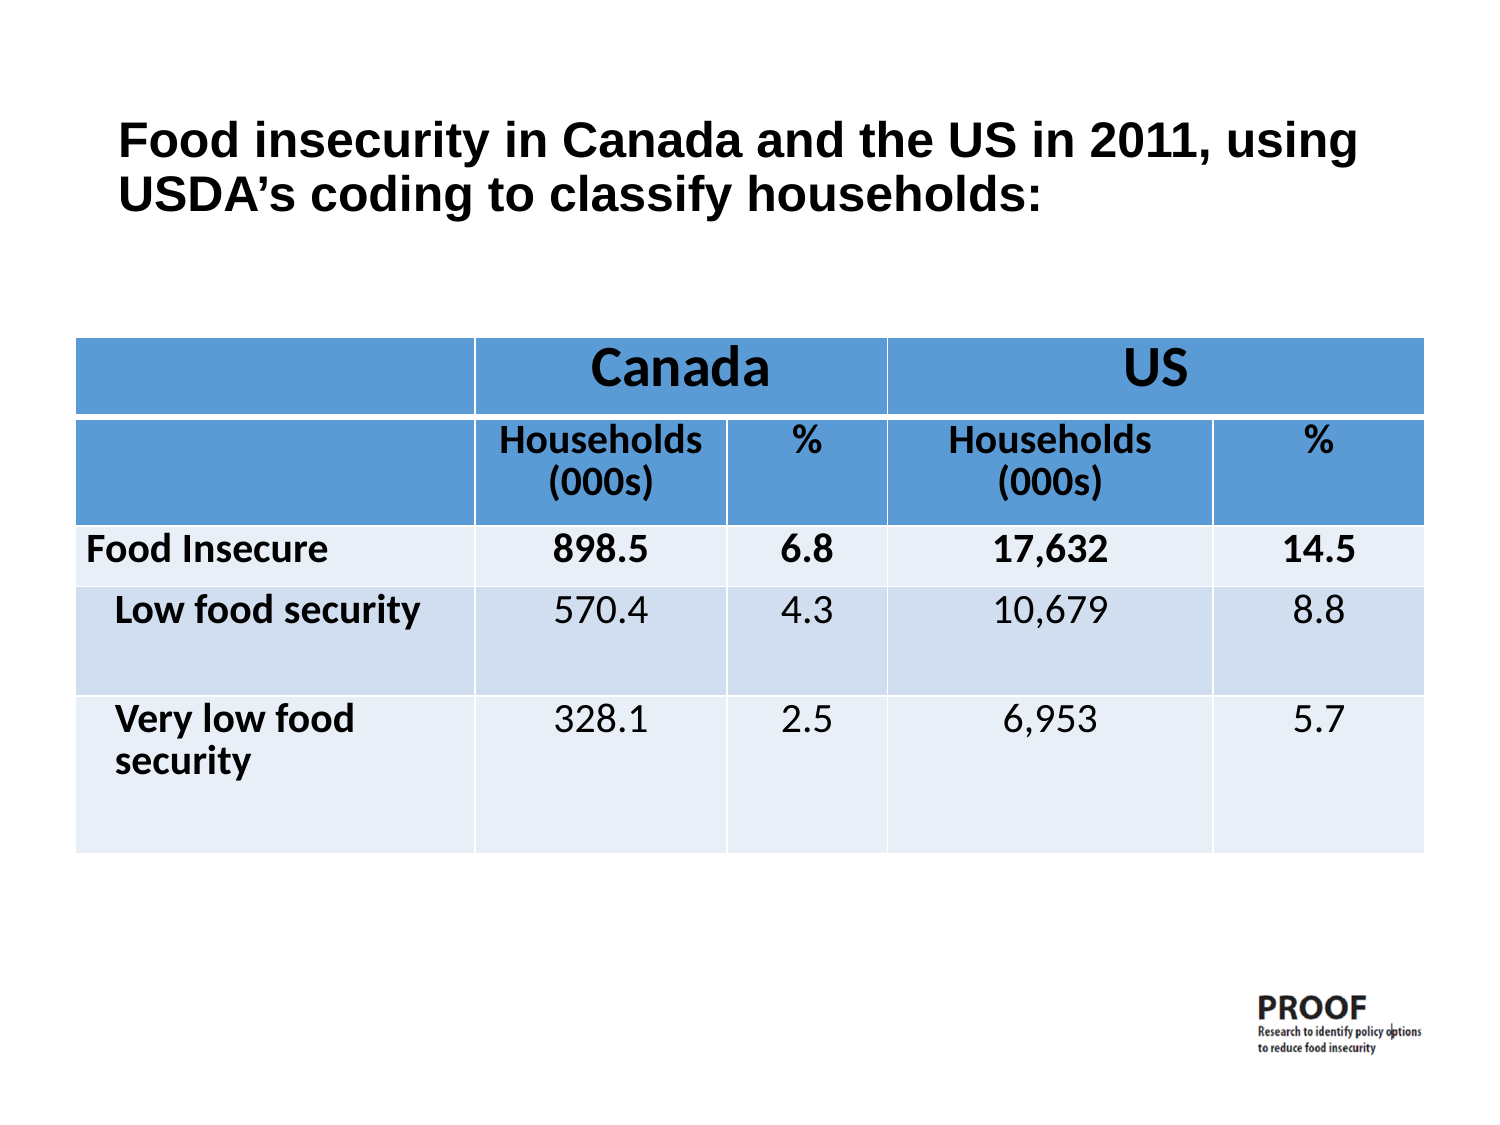

# Food insecurity in Canada and the US in 2011, using USDA’s coding to classify households:
| | Canada | | US | |
| --- | --- | --- | --- | --- |
| | Households (000s) | % | Households (000s) | % |
| Food Insecure | 898.5 | 6.8 | 17,632 | 14.5 |
| Low food security | 570.4 | 4.3 | 10,679 | 8.8 |
| Very low food security | 328.1 | 2.5 | 6,953 | 5.7 |